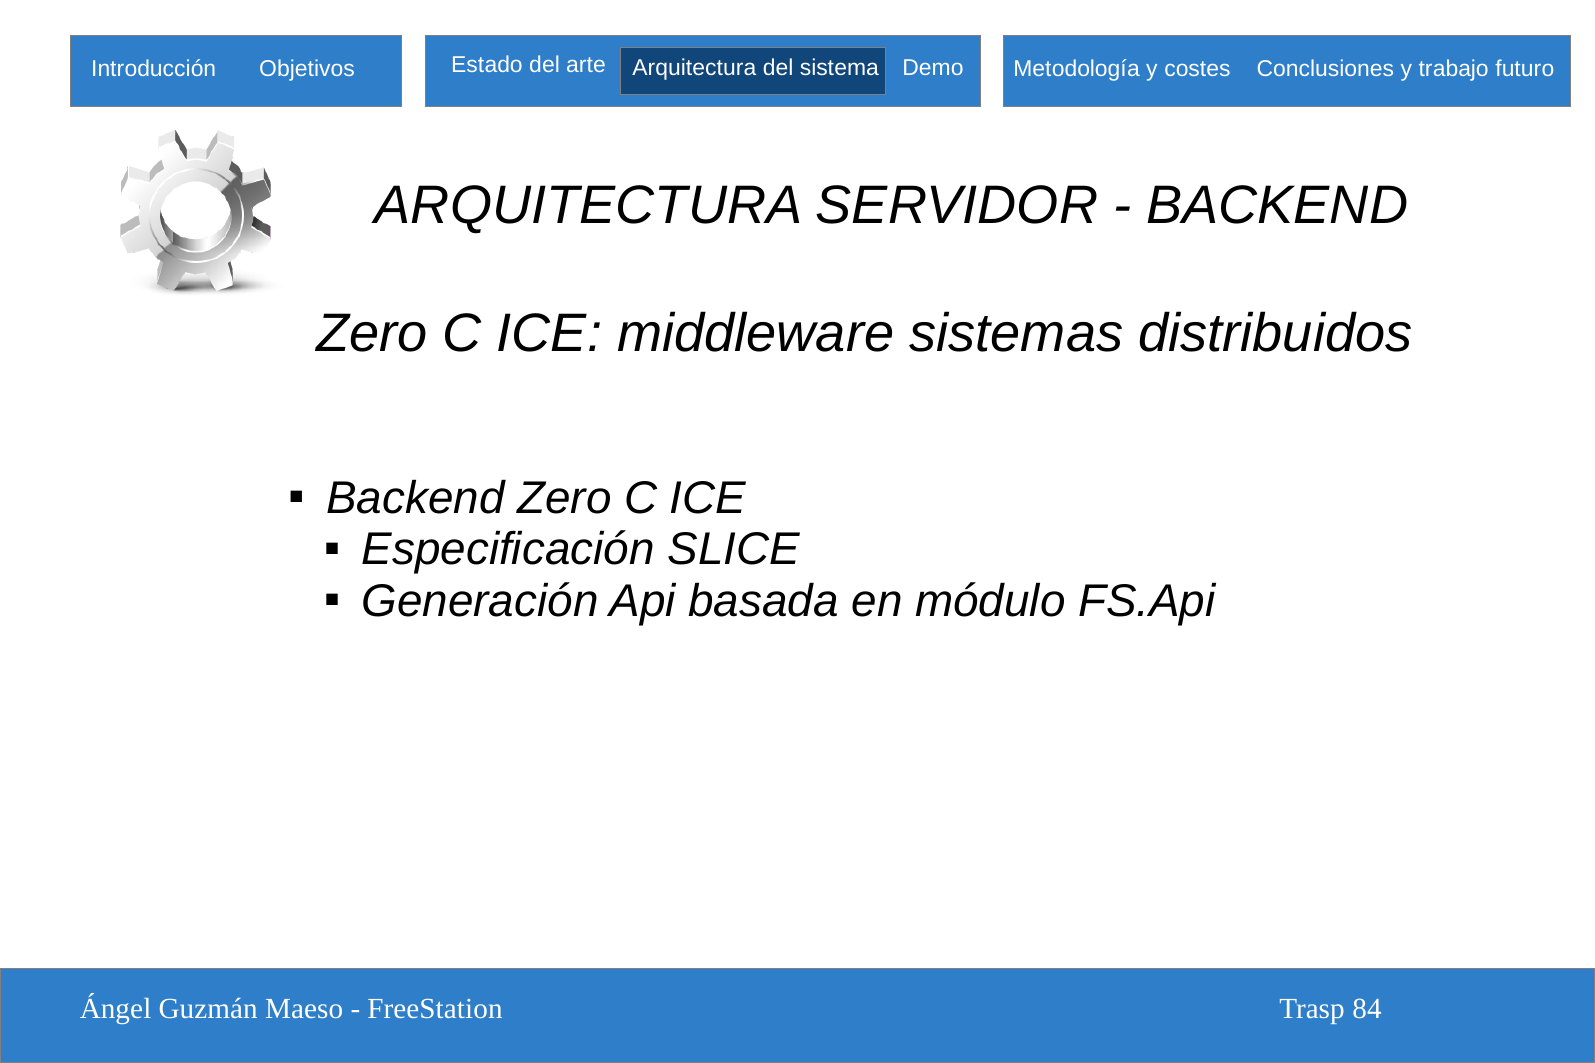

Metodología y costes
Conclusiones y trabajo futuro
Introducción
# Objetivos
Estado del arte
Estado del arte
Arquitectura del sistema
Arquitectura del sistema
Demo
Demo
ARQUITECTURA SERVIDOR - BACKEND
Zero C ICE: middleware sistemas distribuidos
Backend Zero C ICE
Especificación SLICE
Generación Api basada en módulo FS.Api
84